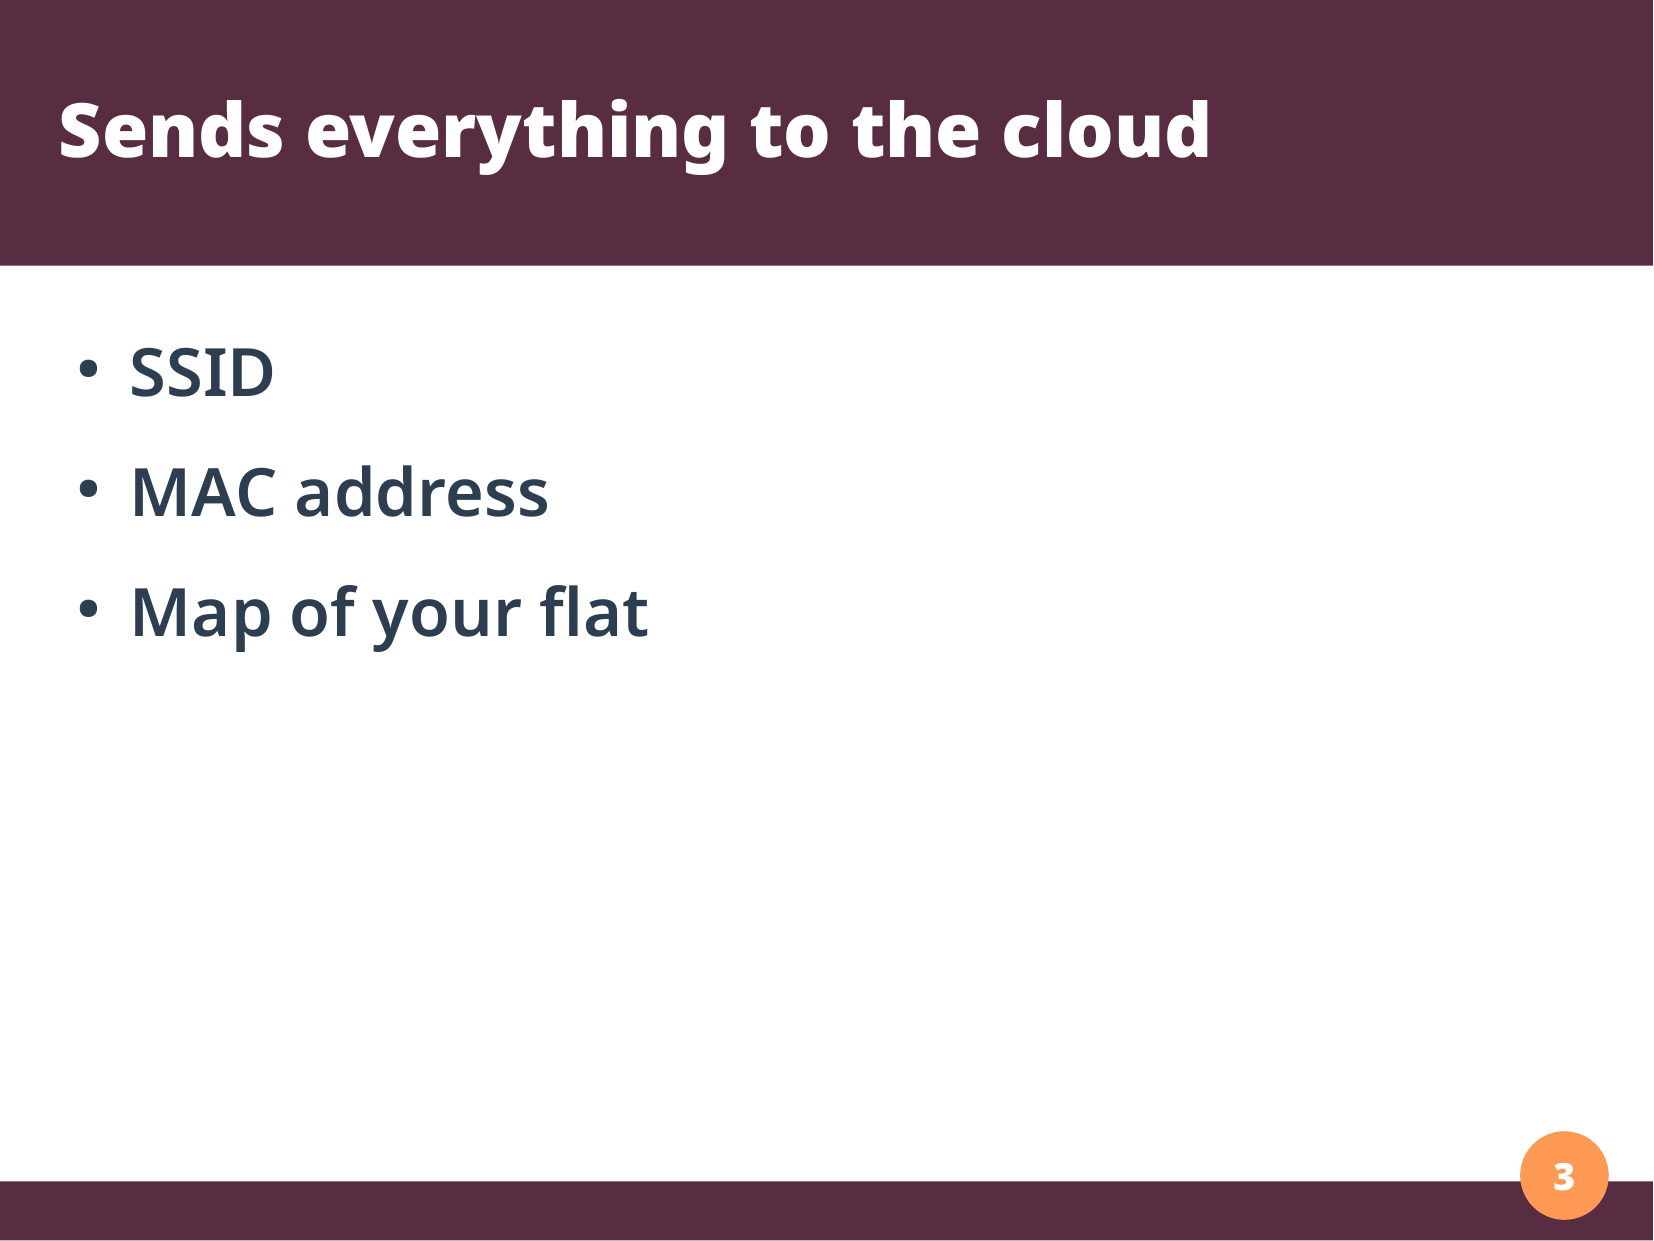

# Sends everything to the cloud
SSID
MAC address
Map of your flat
3